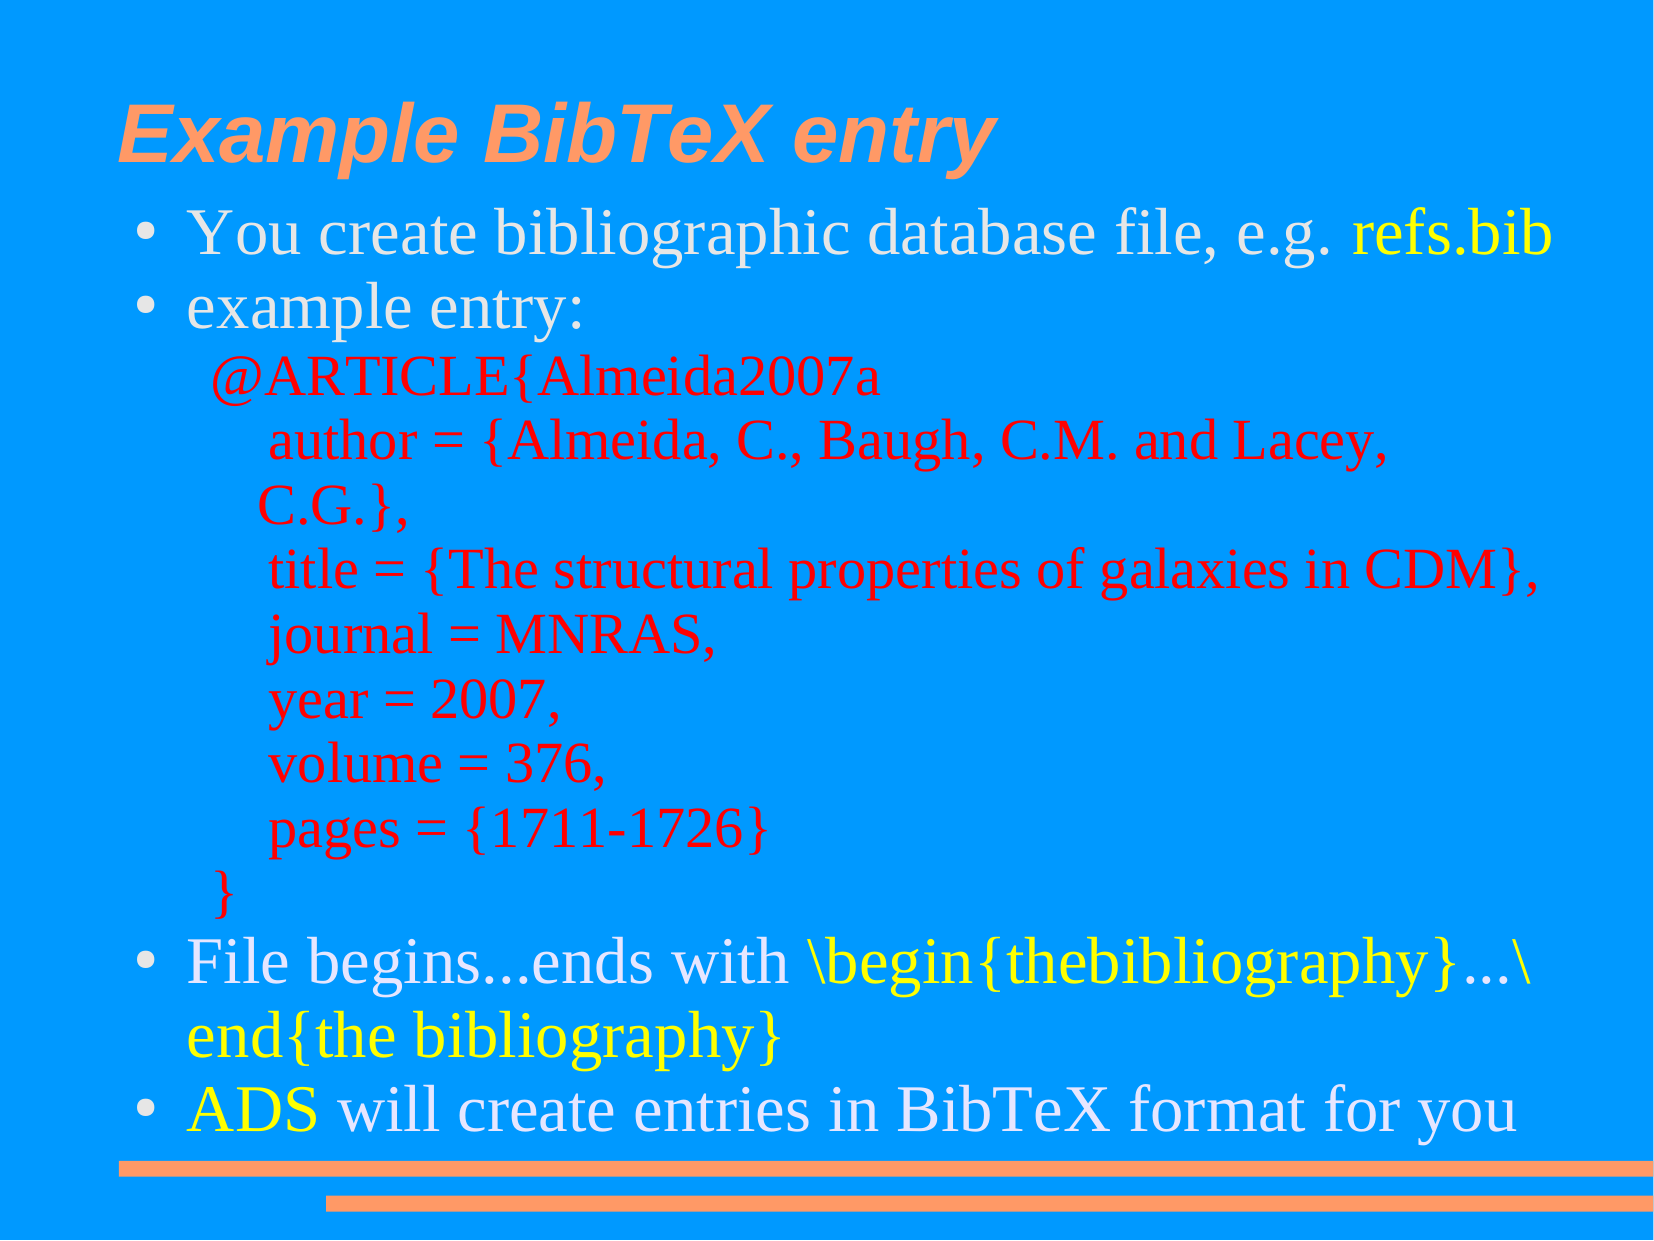

# Example BibTeX entry
You create bibliographic database file, e.g. refs.bib
example entry:
@ARTICLE{Almeida2007a
 author = {Almeida, C., Baugh, C.M. and Lacey, C.G.},
 title = {The structural properties of galaxies in CDM},
 journal = MNRAS,
 year = 2007,
 volume = 376,
 pages = {1711-1726}
}
File begins...ends with \begin{thebibliography}...\end{the bibliography}
ADS will create entries in BibTeX format for you